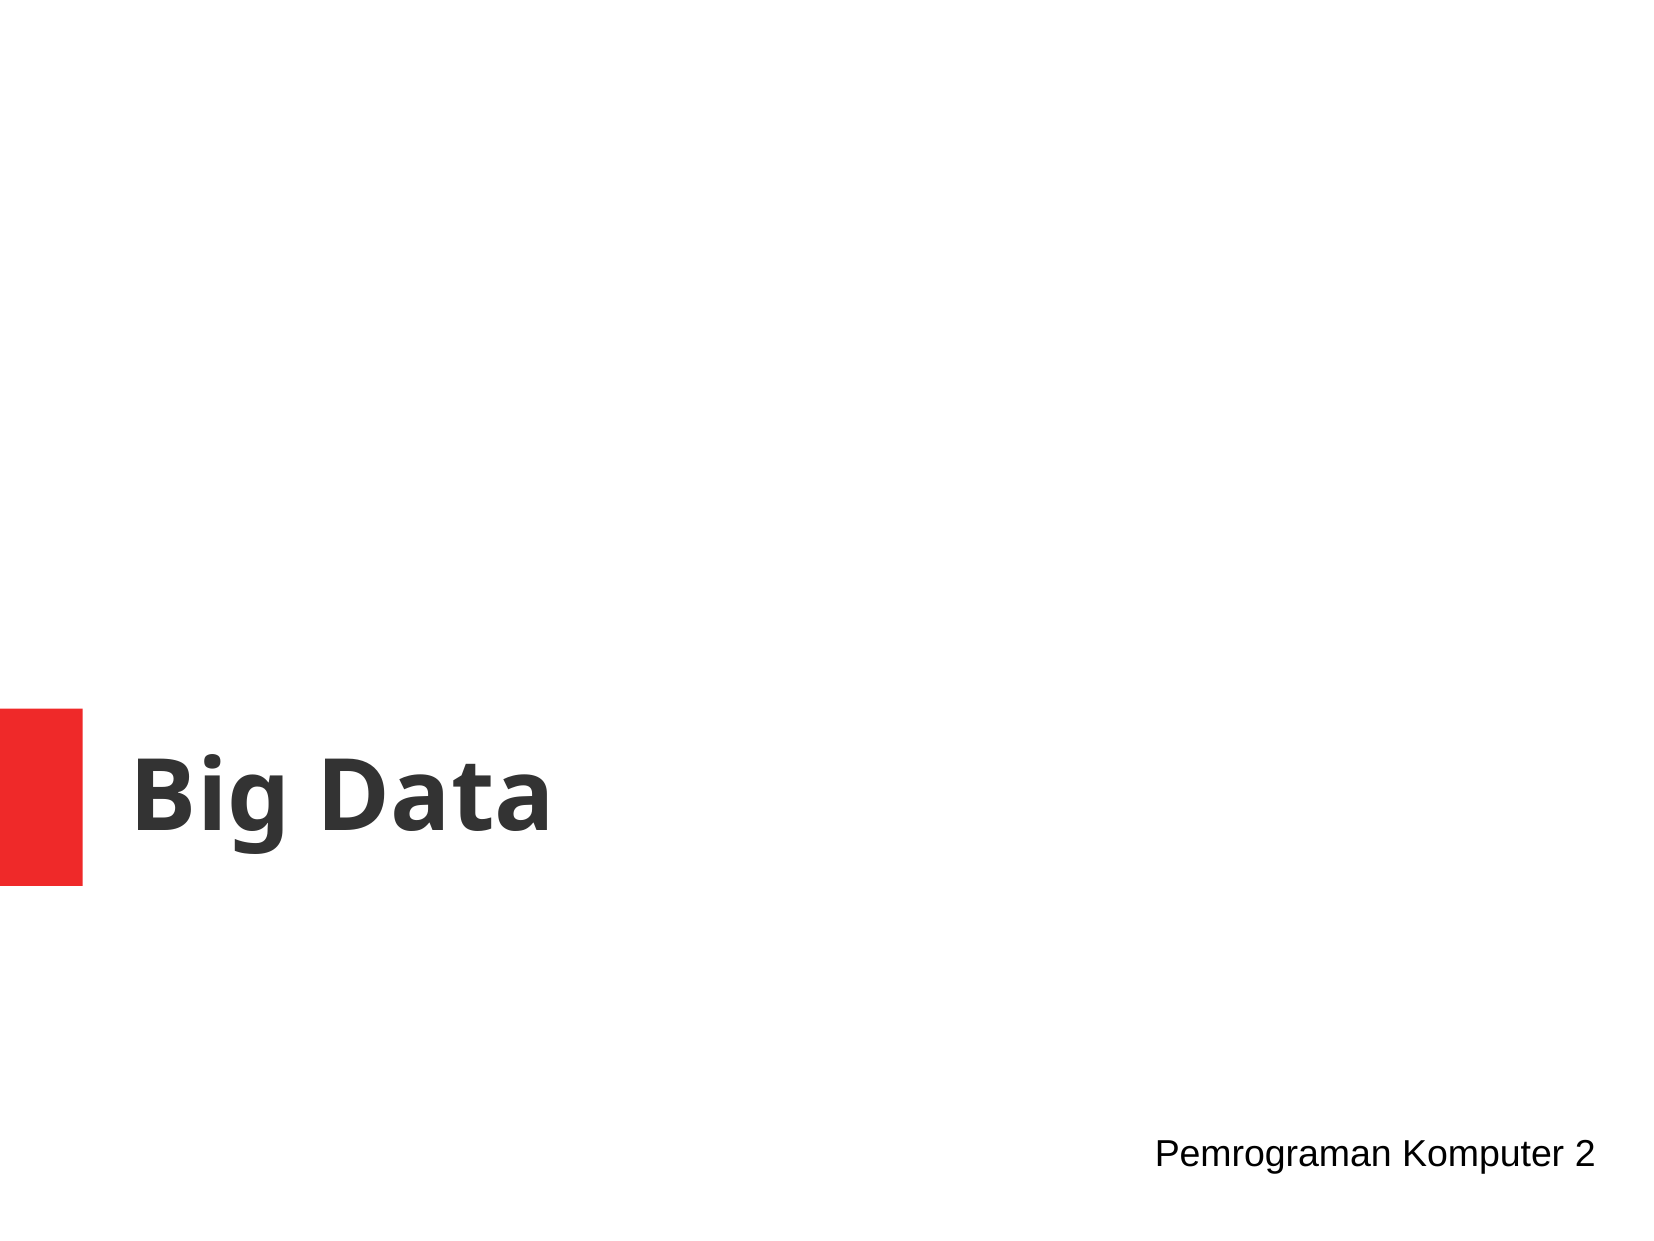

# Big Data
Java
Pemrograman Komputer 2